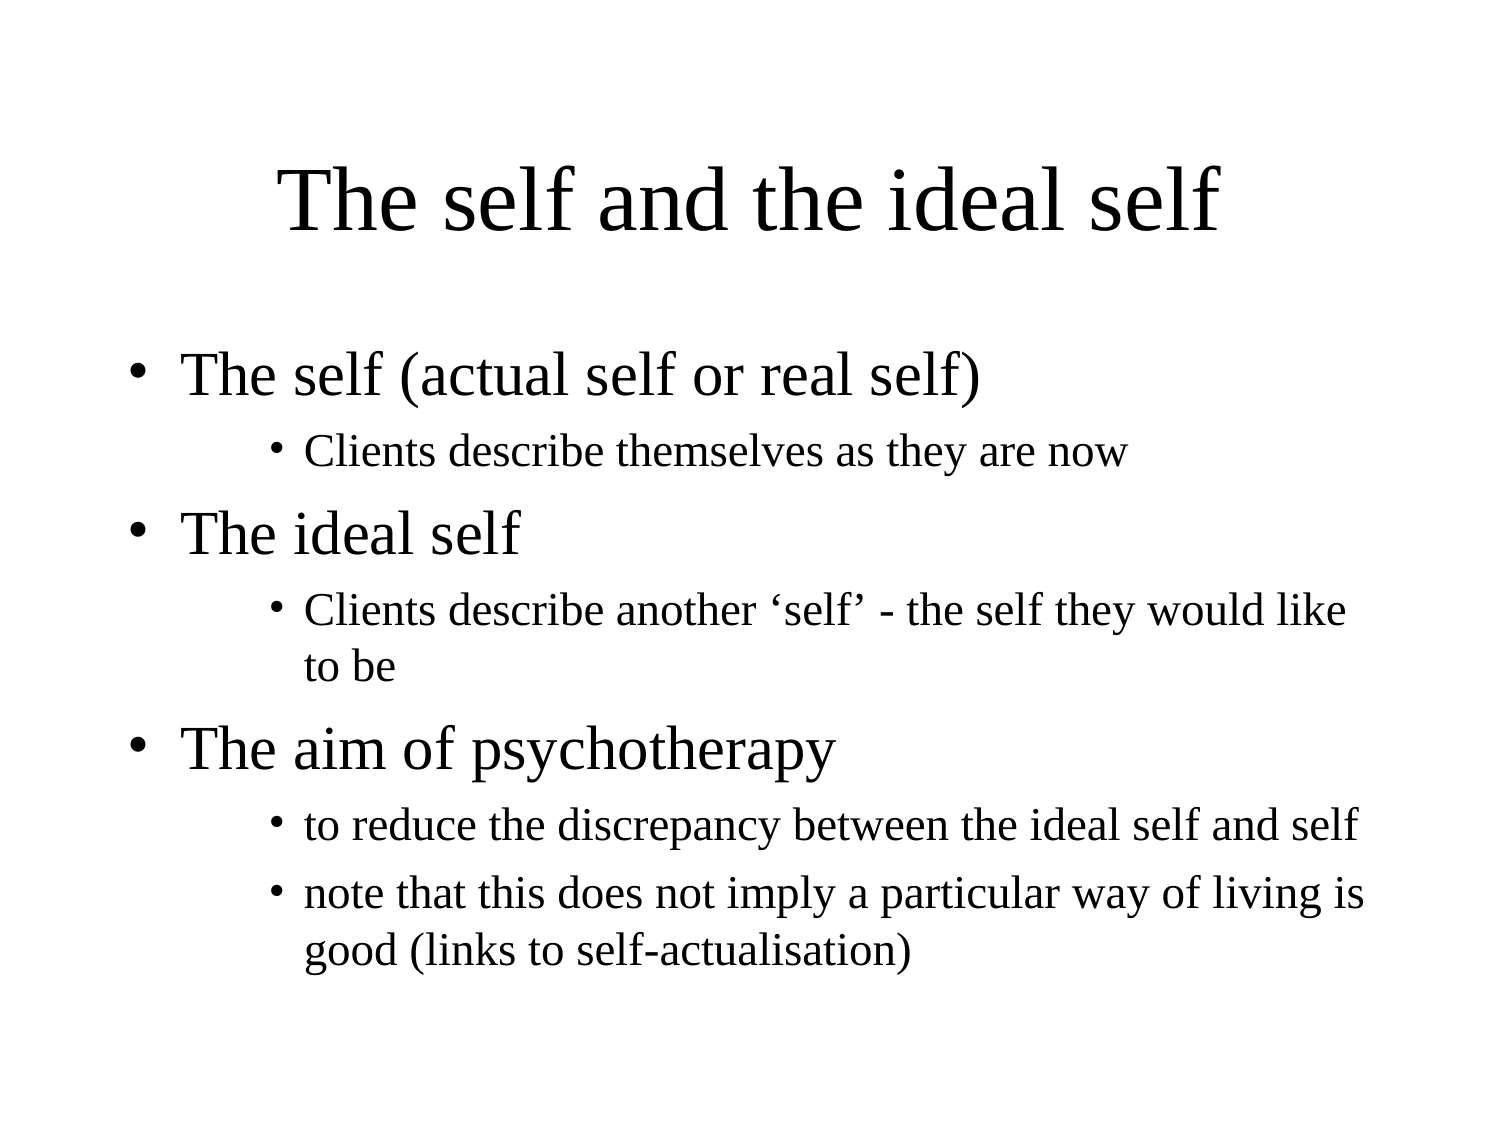

# The self and the ideal self
The self (actual self or real self)
Clients describe themselves as they are now
The ideal self
Clients describe another ‘self’ - the self they would like to be
The aim of psychotherapy
to reduce the discrepancy between the ideal self and self
note that this does not imply a particular way of living is good (links to self-actualisation)